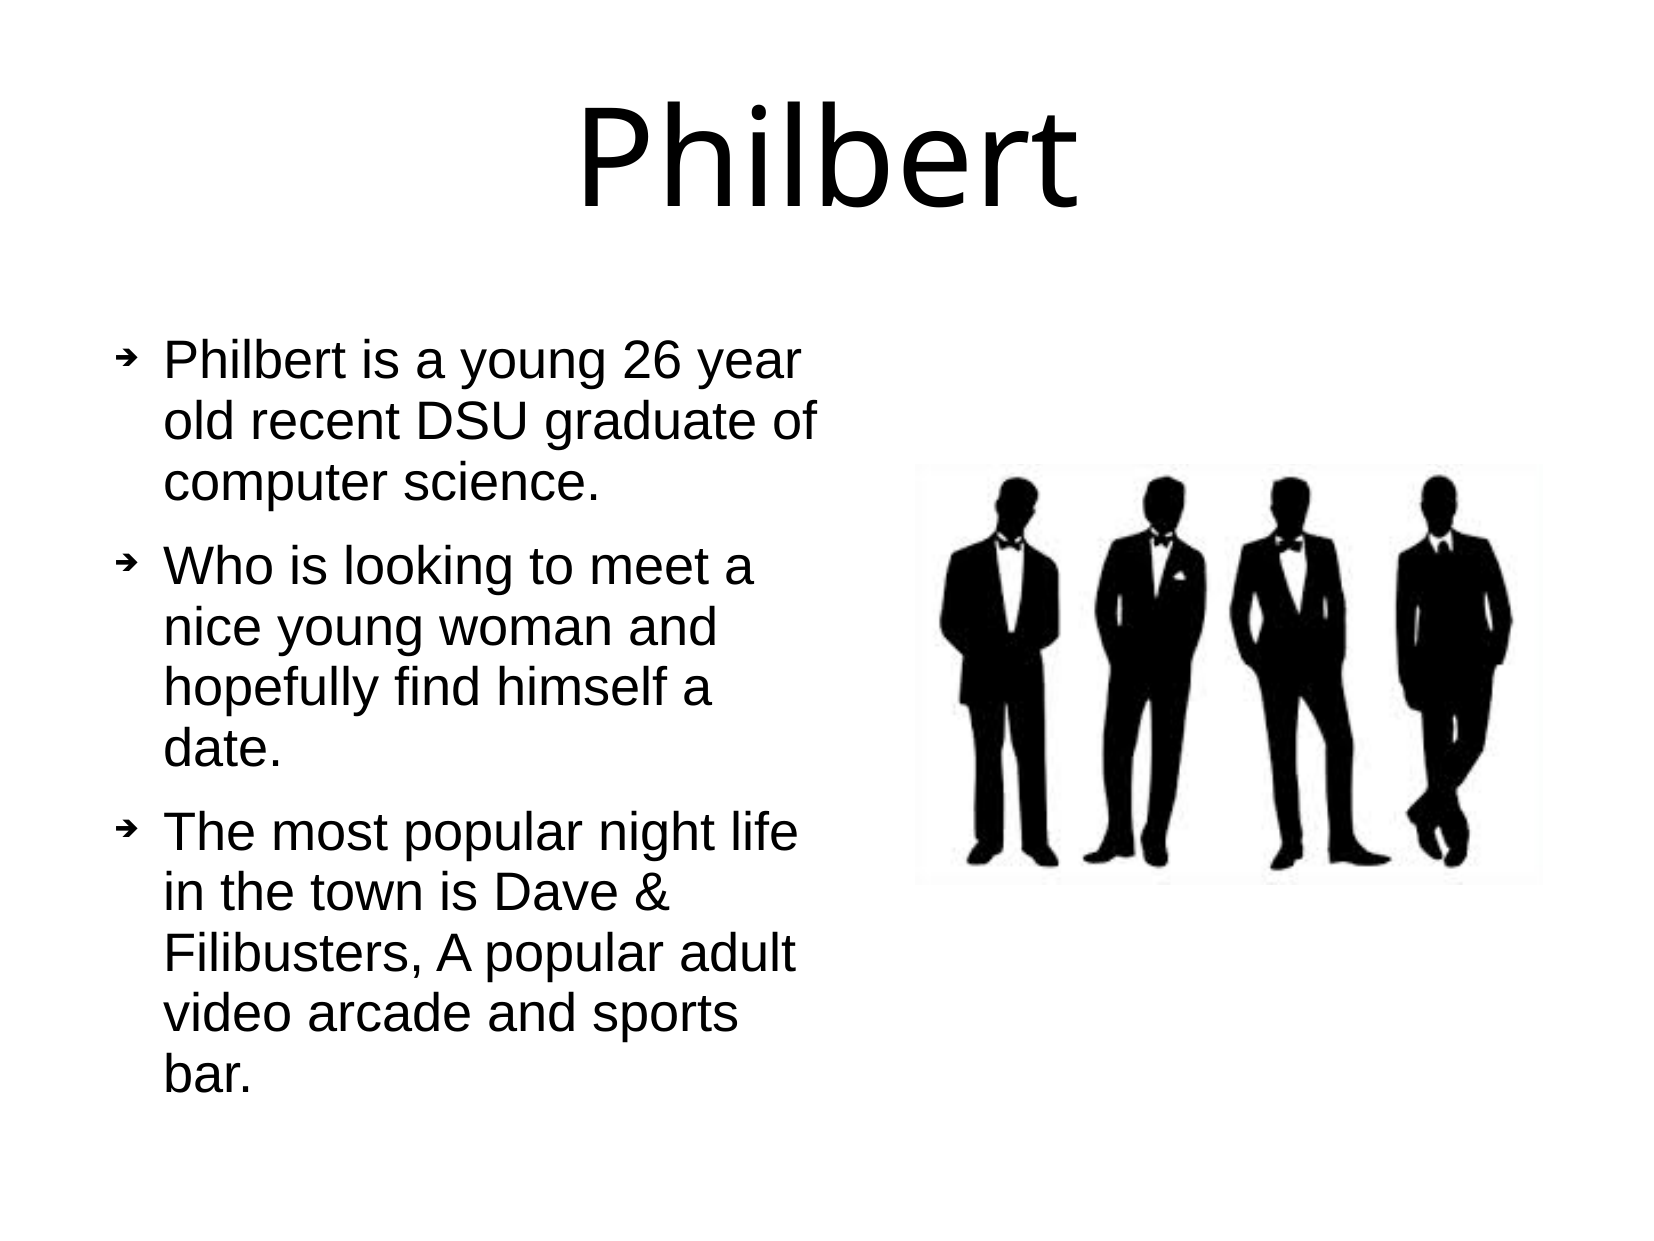

# Philbert
Philbert is a young 26 year old recent DSU graduate of computer science.
Who is looking to meet a nice young woman and hopefully find himself a date.
The most popular night life in the town is Dave & Filibusters, A popular adult video arcade and sports bar.